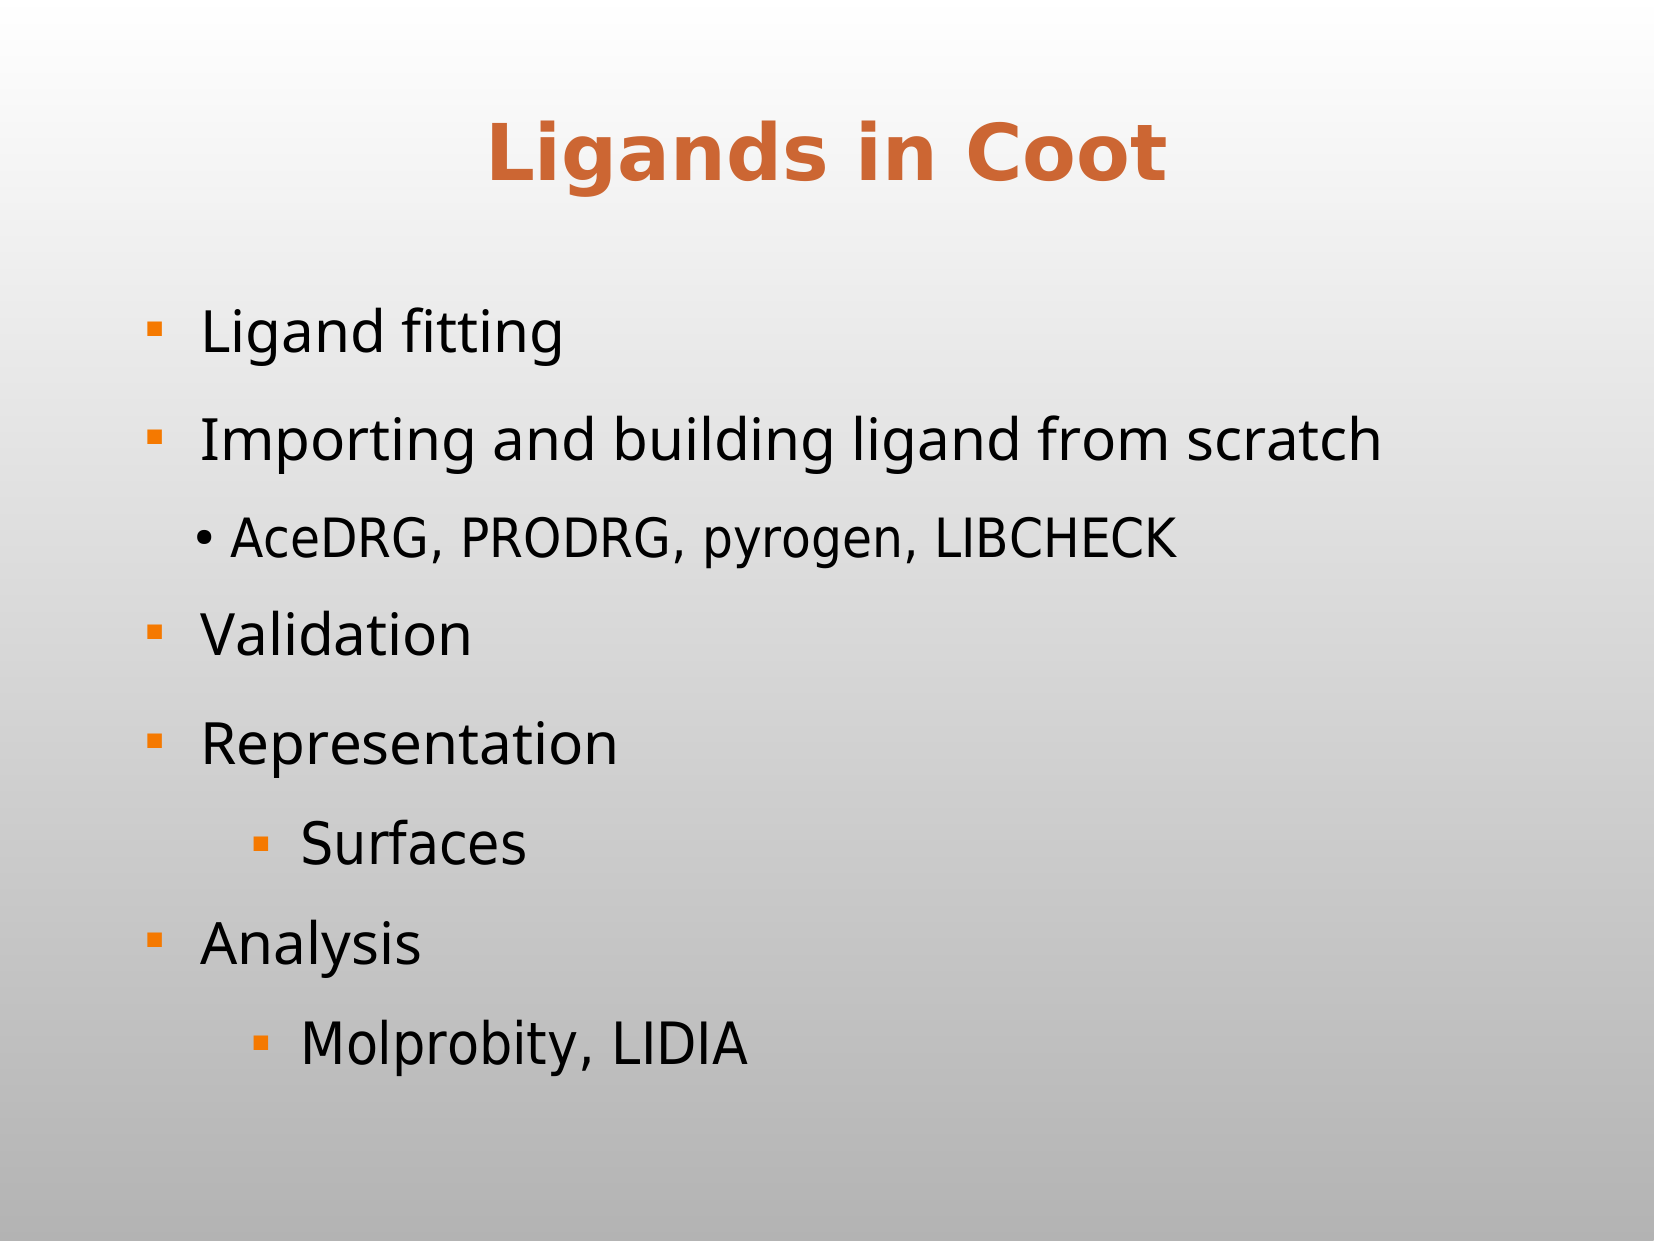

# Ligands in Coot
Ligand fitting
Importing and building ligand from scratch
AceDRG, PRODRG, pyrogen, LIBCHECK
Validation
Representation
Surfaces
Analysis
Molprobity, LIDIA